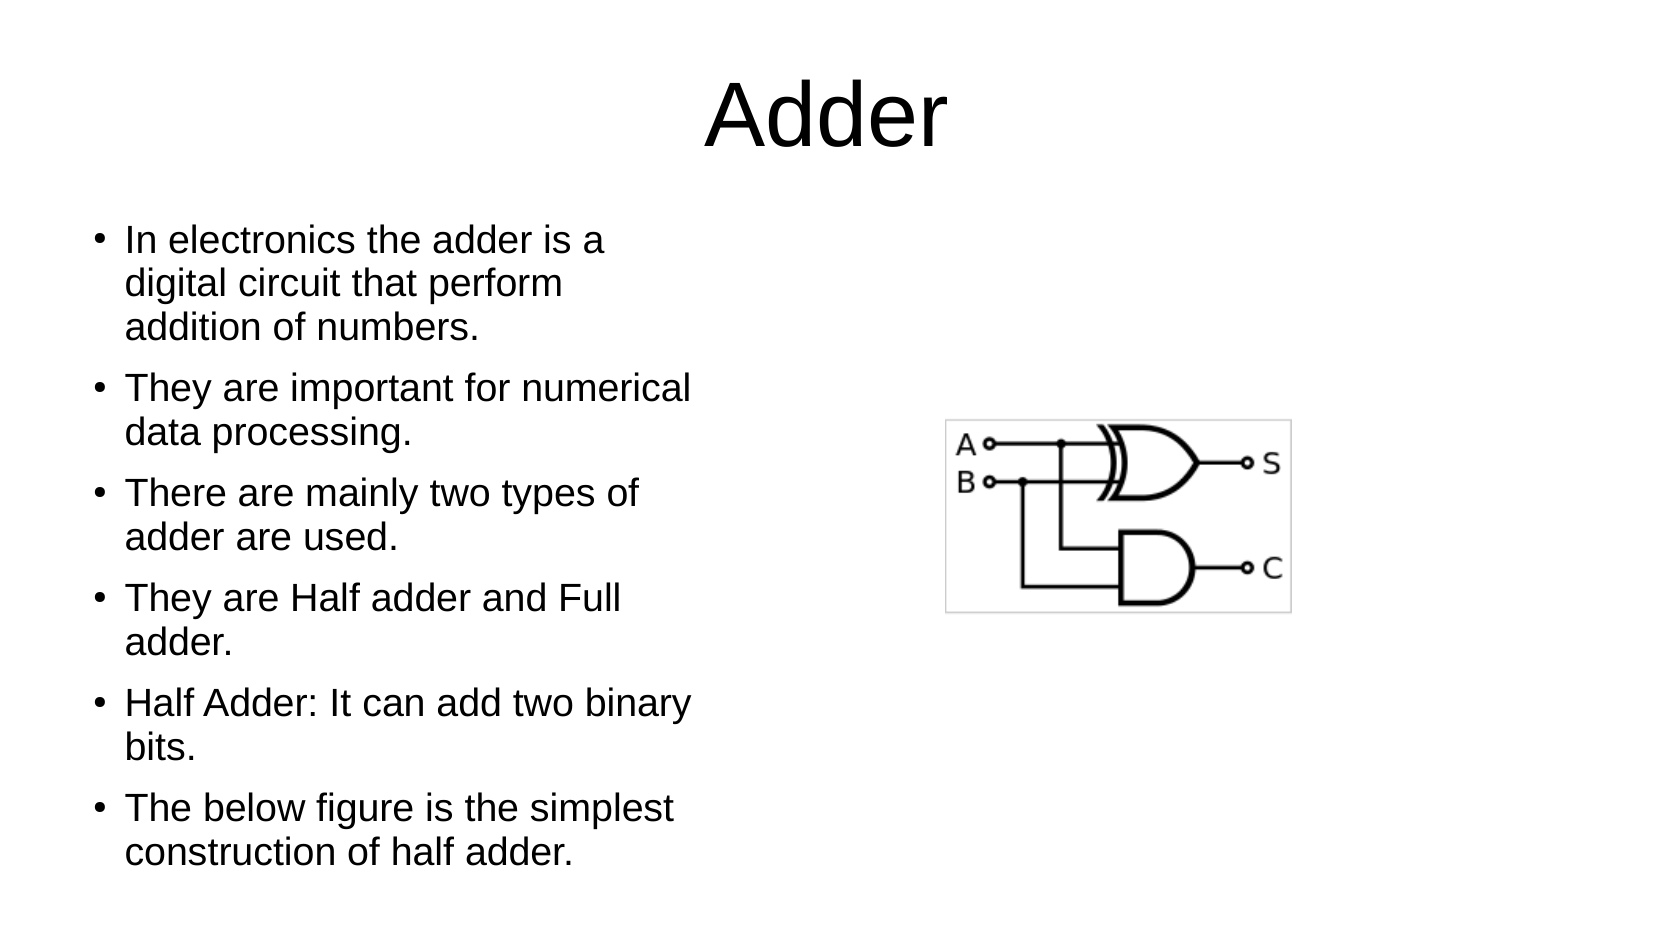

# Adder
In electronics the adder is a digital circuit that perform addition of numbers.
They are important for numerical data processing.
There are mainly two types of adder are used.
They are Half adder and Full adder.
Half Adder: It can add two binary bits.
The below figure is the simplest construction of half adder.